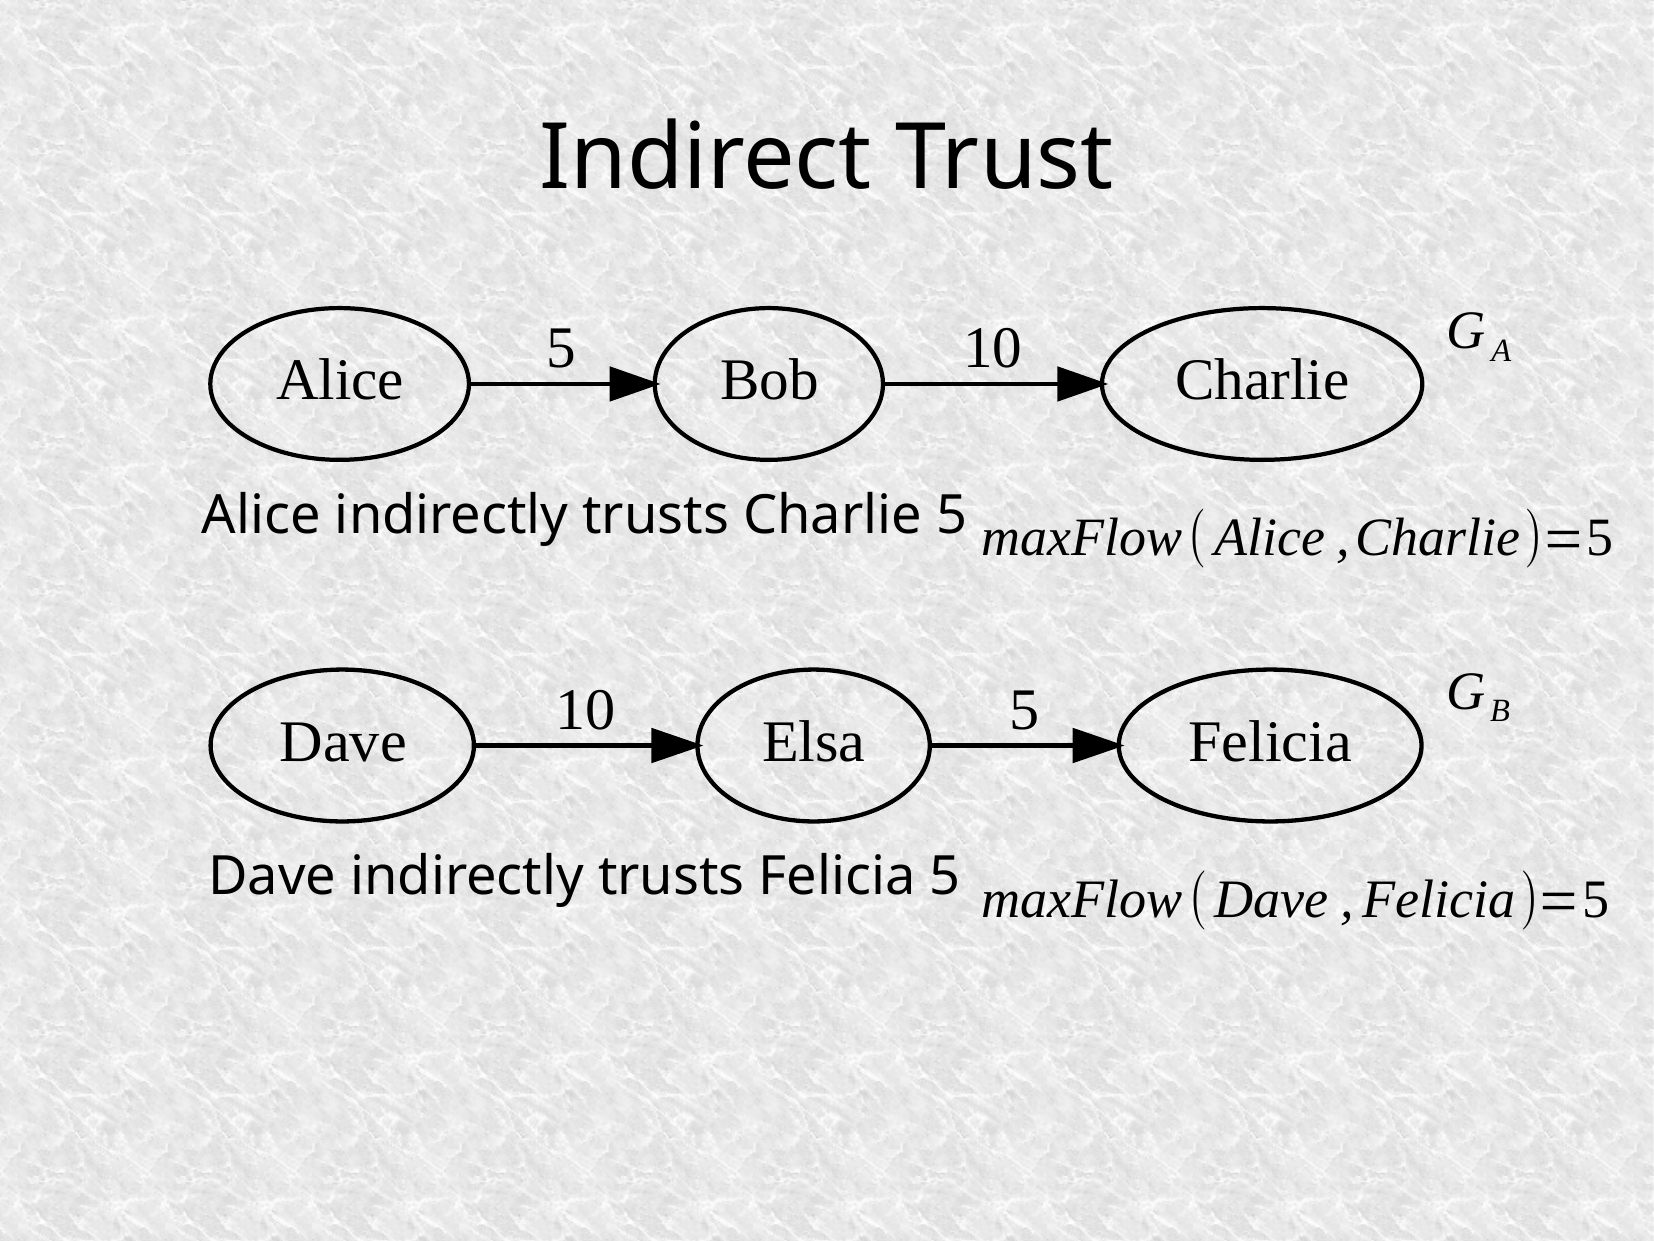

# Indirect Trust
Alice indirectly trusts Charlie 5
Dave indirectly trusts Felicia 5